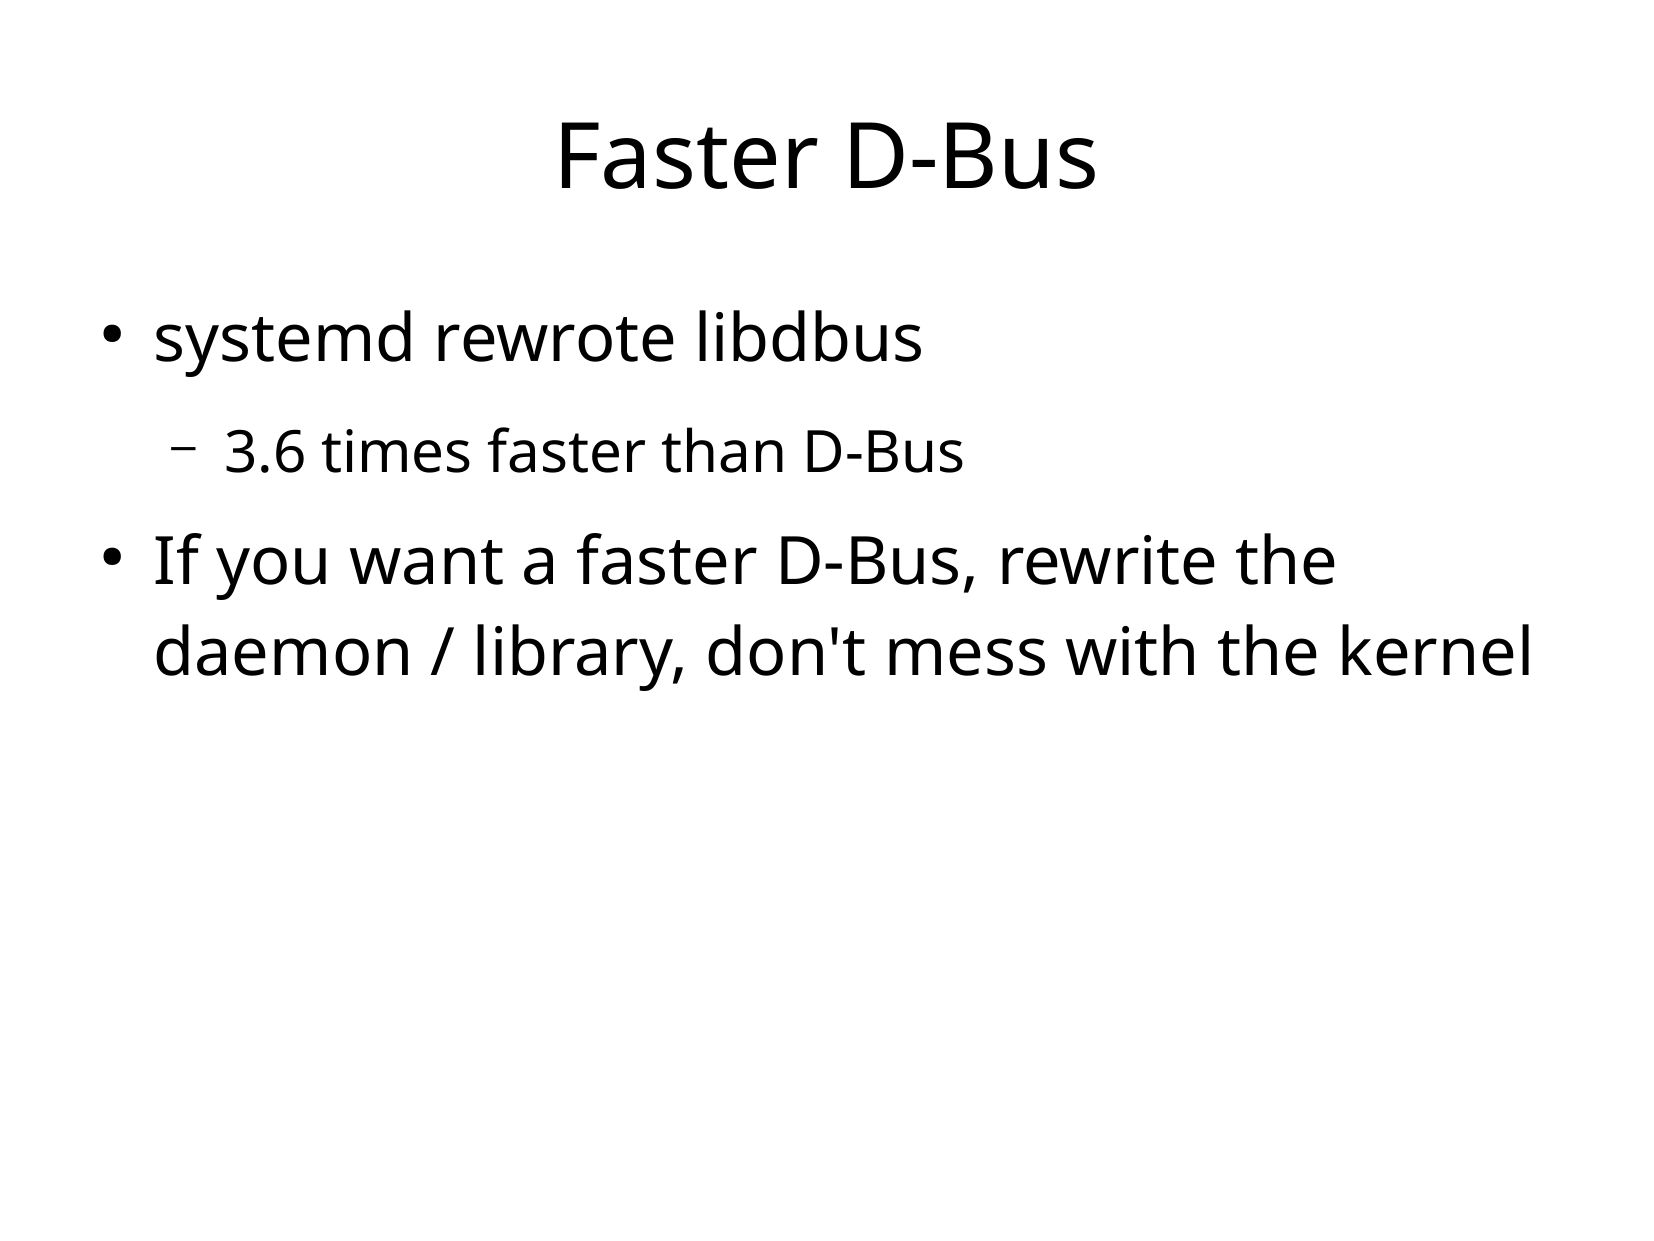

# Faster D-Bus
systemd rewrote libdbus
3.6 times faster than D-Bus
If you want a faster D-Bus, rewrite the daemon / library, don't mess with the kernel